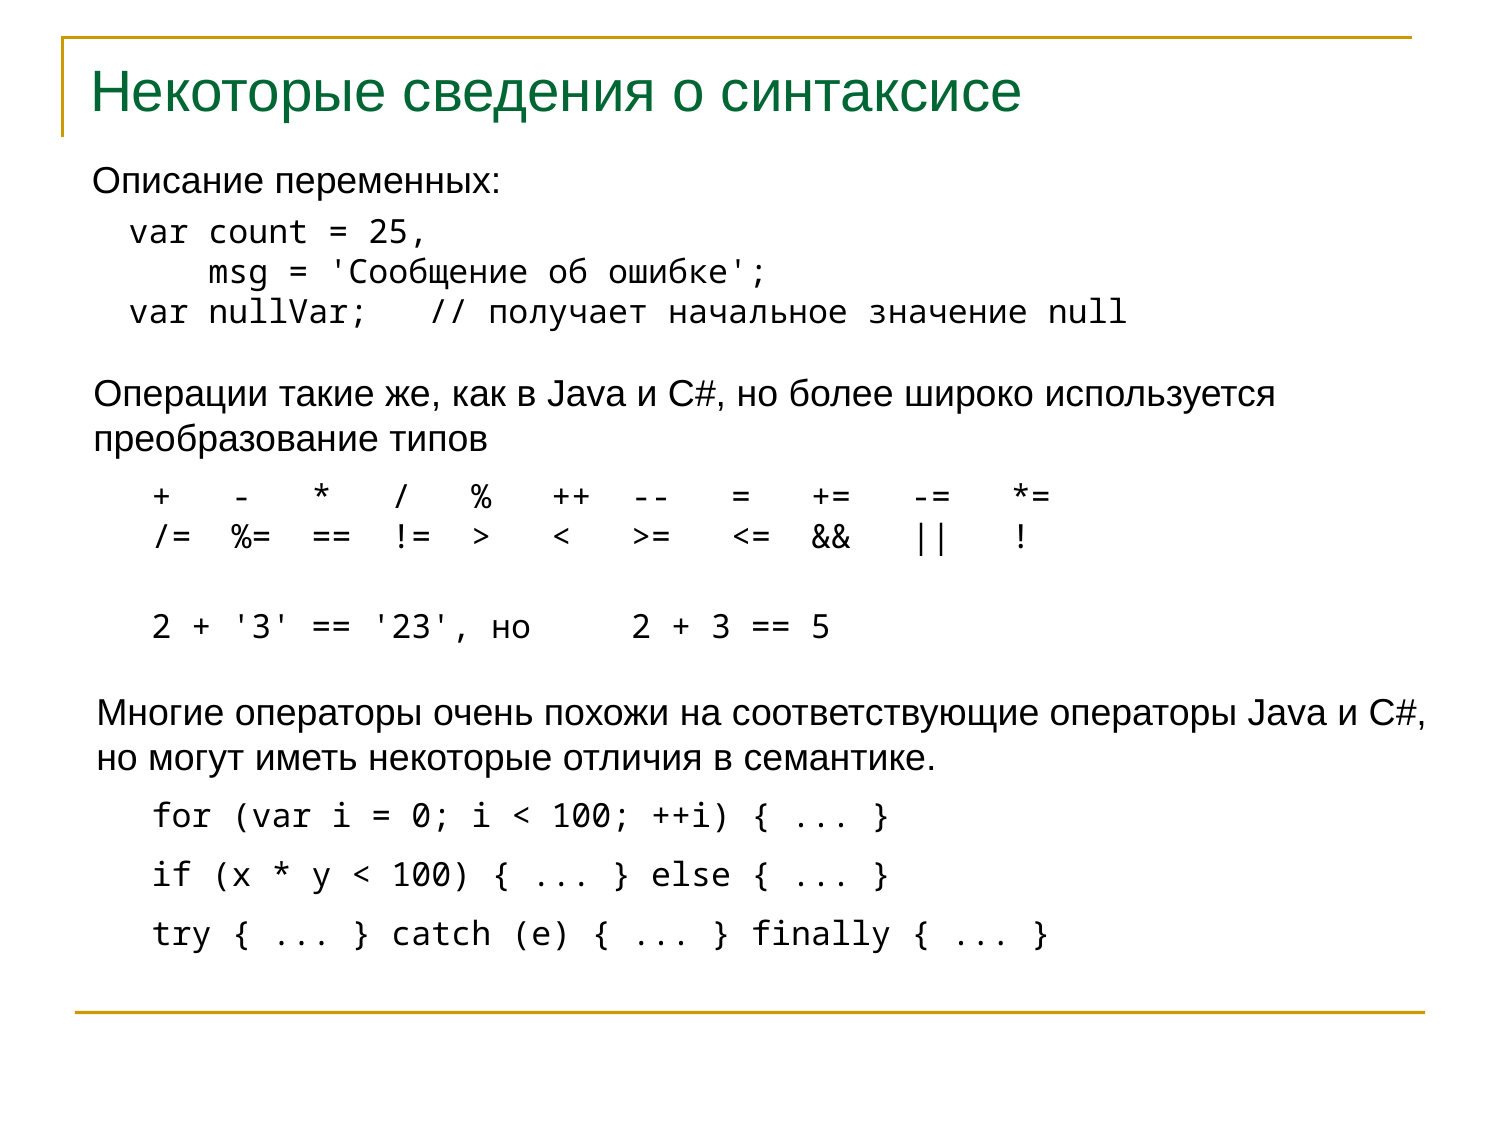

# Некоторые сведения о синтаксисе
Описание переменных:
var count = 25,
 msg = 'Сообщение об ошибке';
var nullVar; // получает начальное значение null
Операции такие же, как в Java и C#, но более широко используется
преобразование типов
+ - * / % ++ -- = += -= *=
/= %= == != > < >= <= && || !
2 + '3' == '23', но 2 + 3 == 5
Многие операторы очень похожи на соответствующие операторы Java и C#,
но могут иметь некоторые отличия в семантике.
for (var i = 0; i < 100; ++i) { ... }
if (x * y < 100) { ... } else { ... }
try { ... } catch (e) { ... } finally { ... }